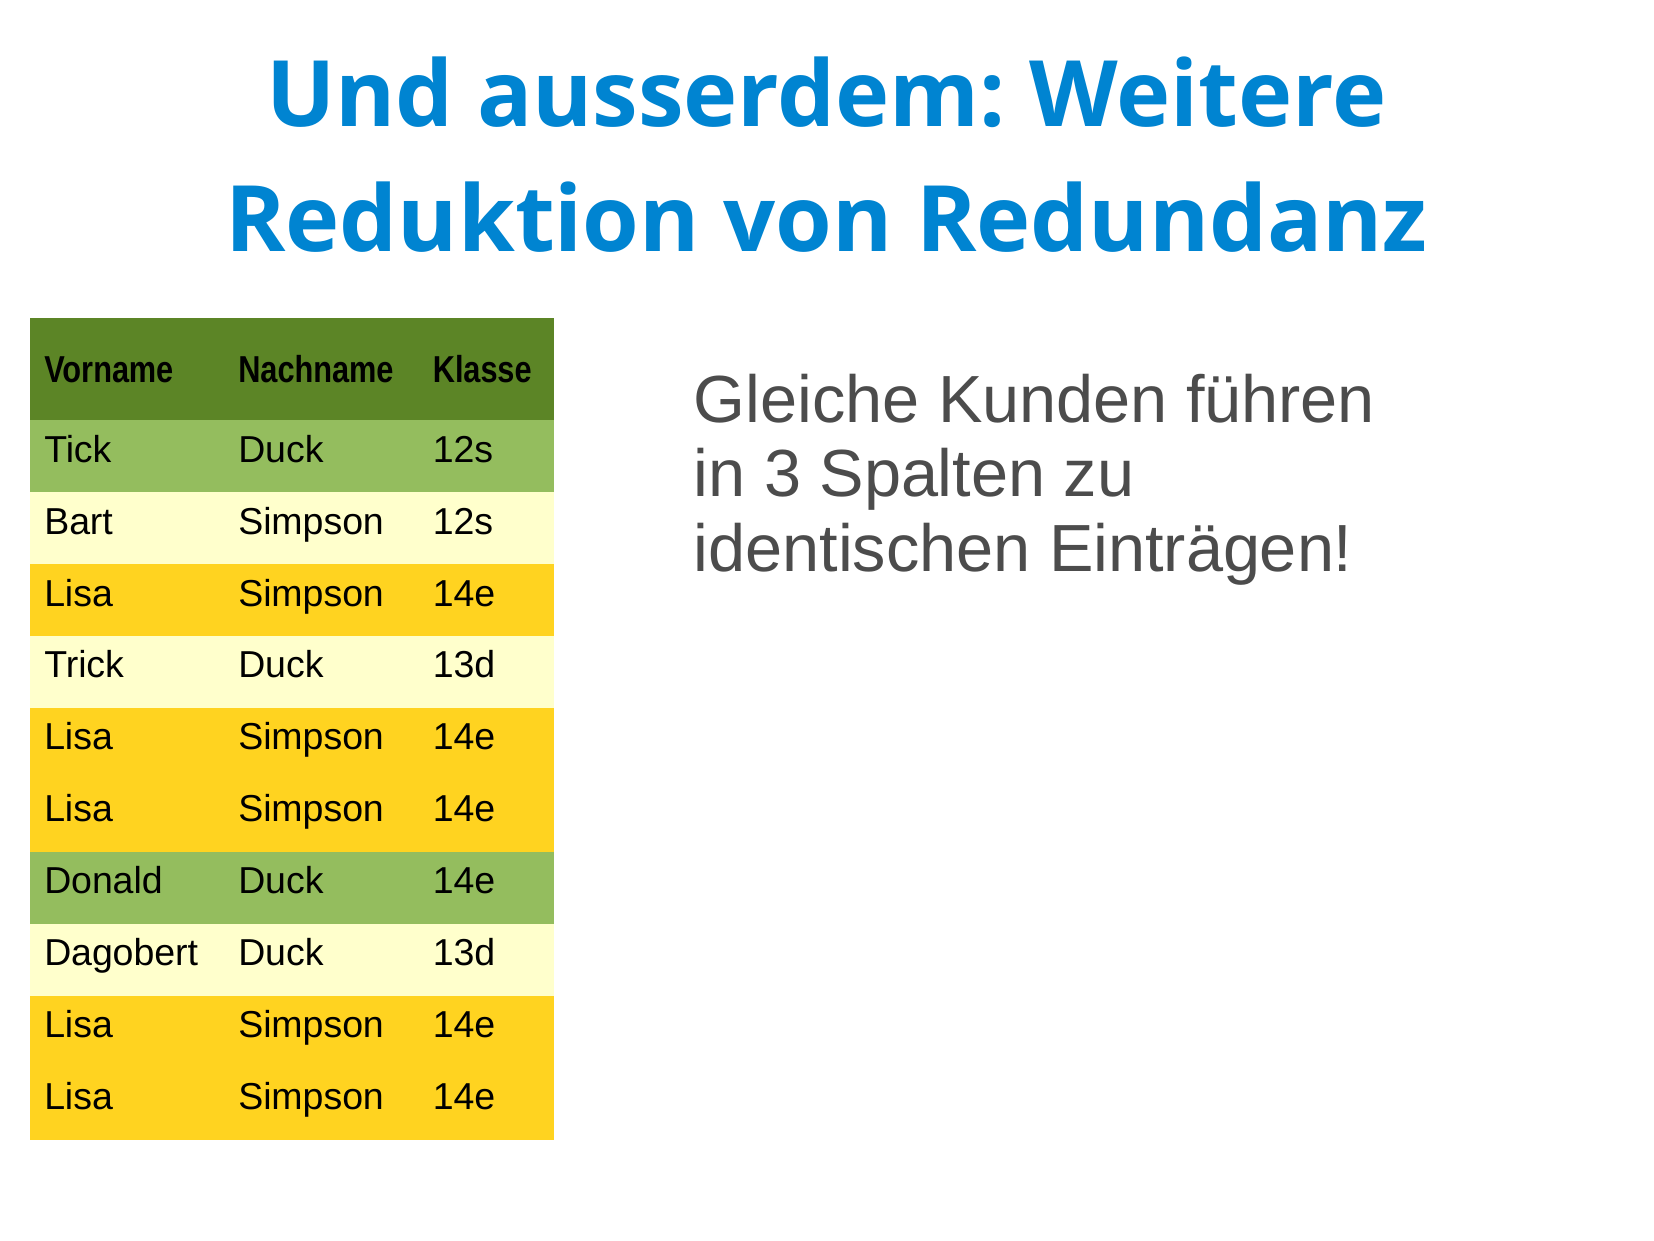

# Und ausserdem: Weitere Reduktion von Redundanz
| Vorname | Nachname | Klasse |
| --- | --- | --- |
| Tick | Duck | 12s |
| Bart | Simpson | 12s |
| Lisa | Simpson | 14e |
| Trick | Duck | 13d |
| Lisa | Simpson | 14e |
| Lisa | Simpson | 14e |
| Donald | Duck | 14e |
| Dagobert | Duck | 13d |
| Lisa | Simpson | 14e |
| Lisa | Simpson | 14e |
Gleiche Kunden führen in 3 Spalten zu identischen Einträgen!